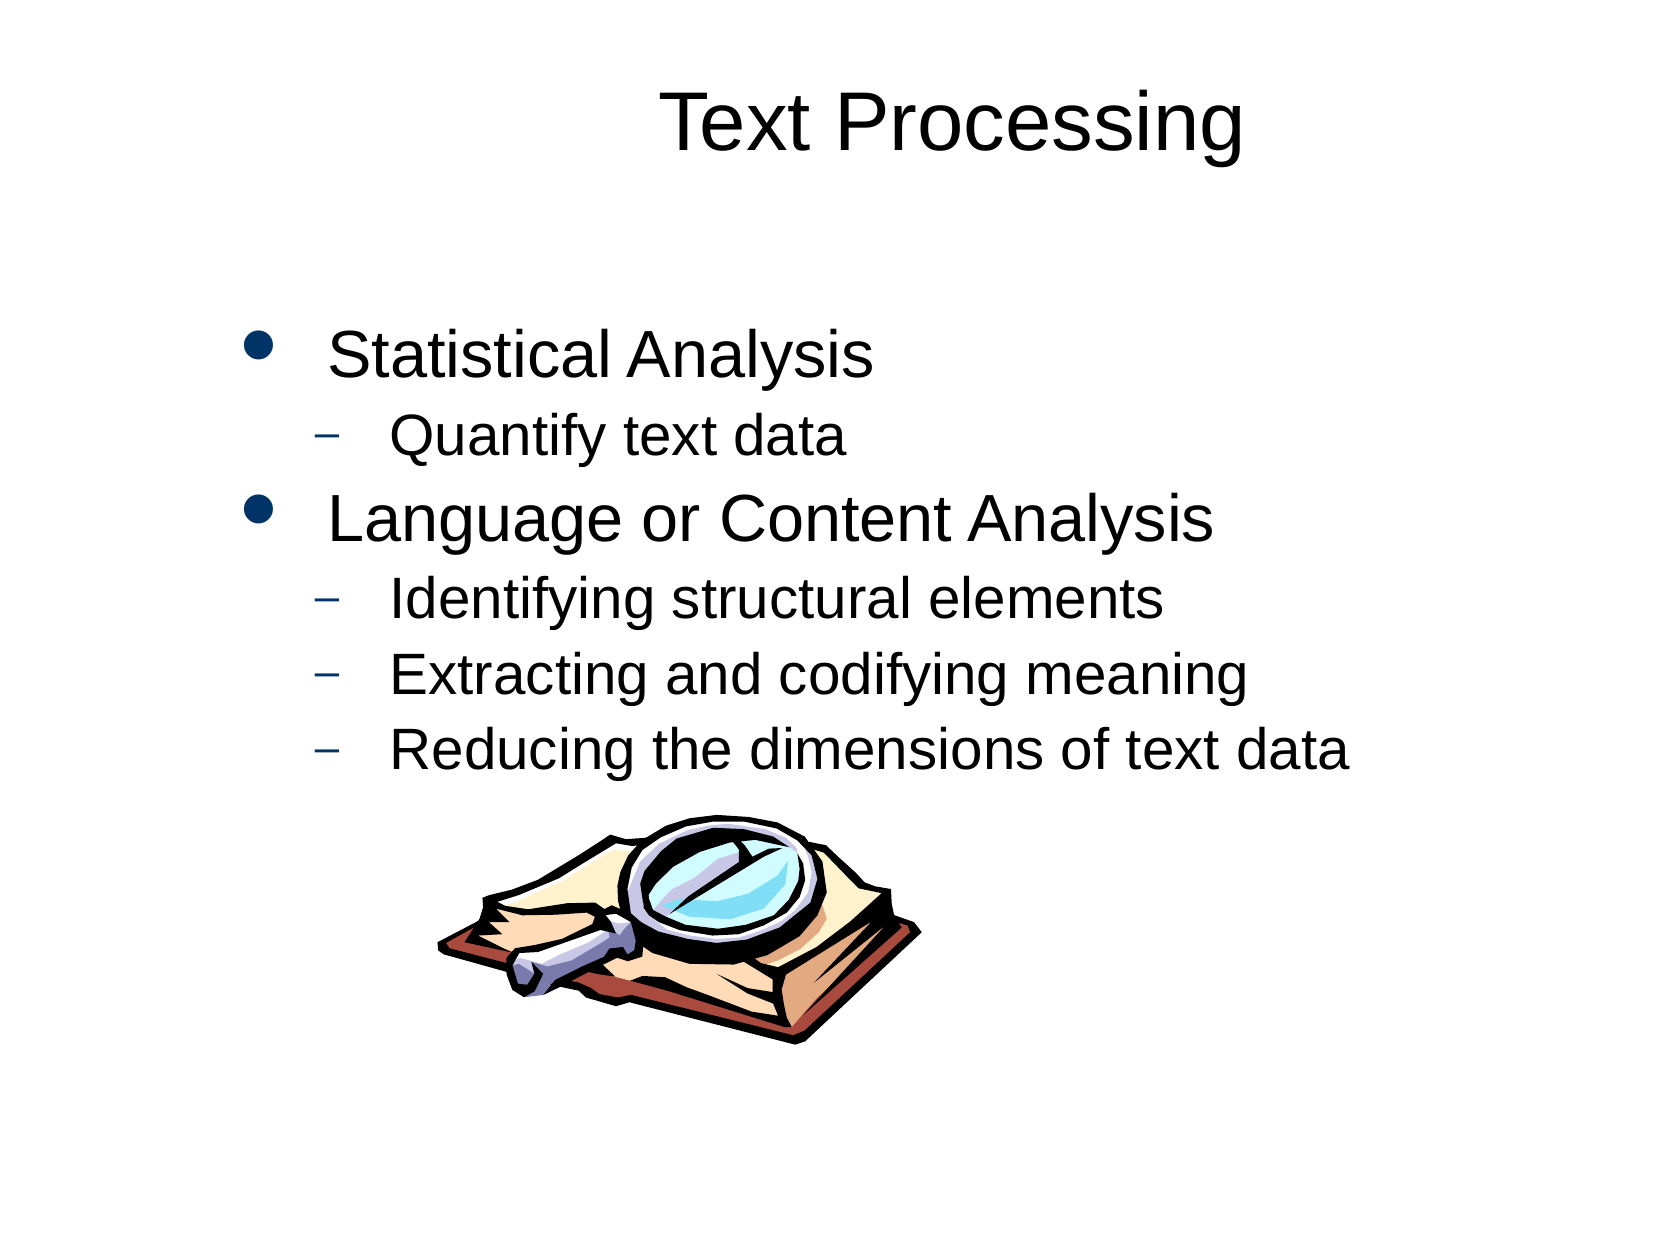

# Text Processing
Statistical Analysis
Quantify text data
Language or Content Analysis
Identifying structural elements
Extracting and codifying meaning
Reducing the dimensions of text data